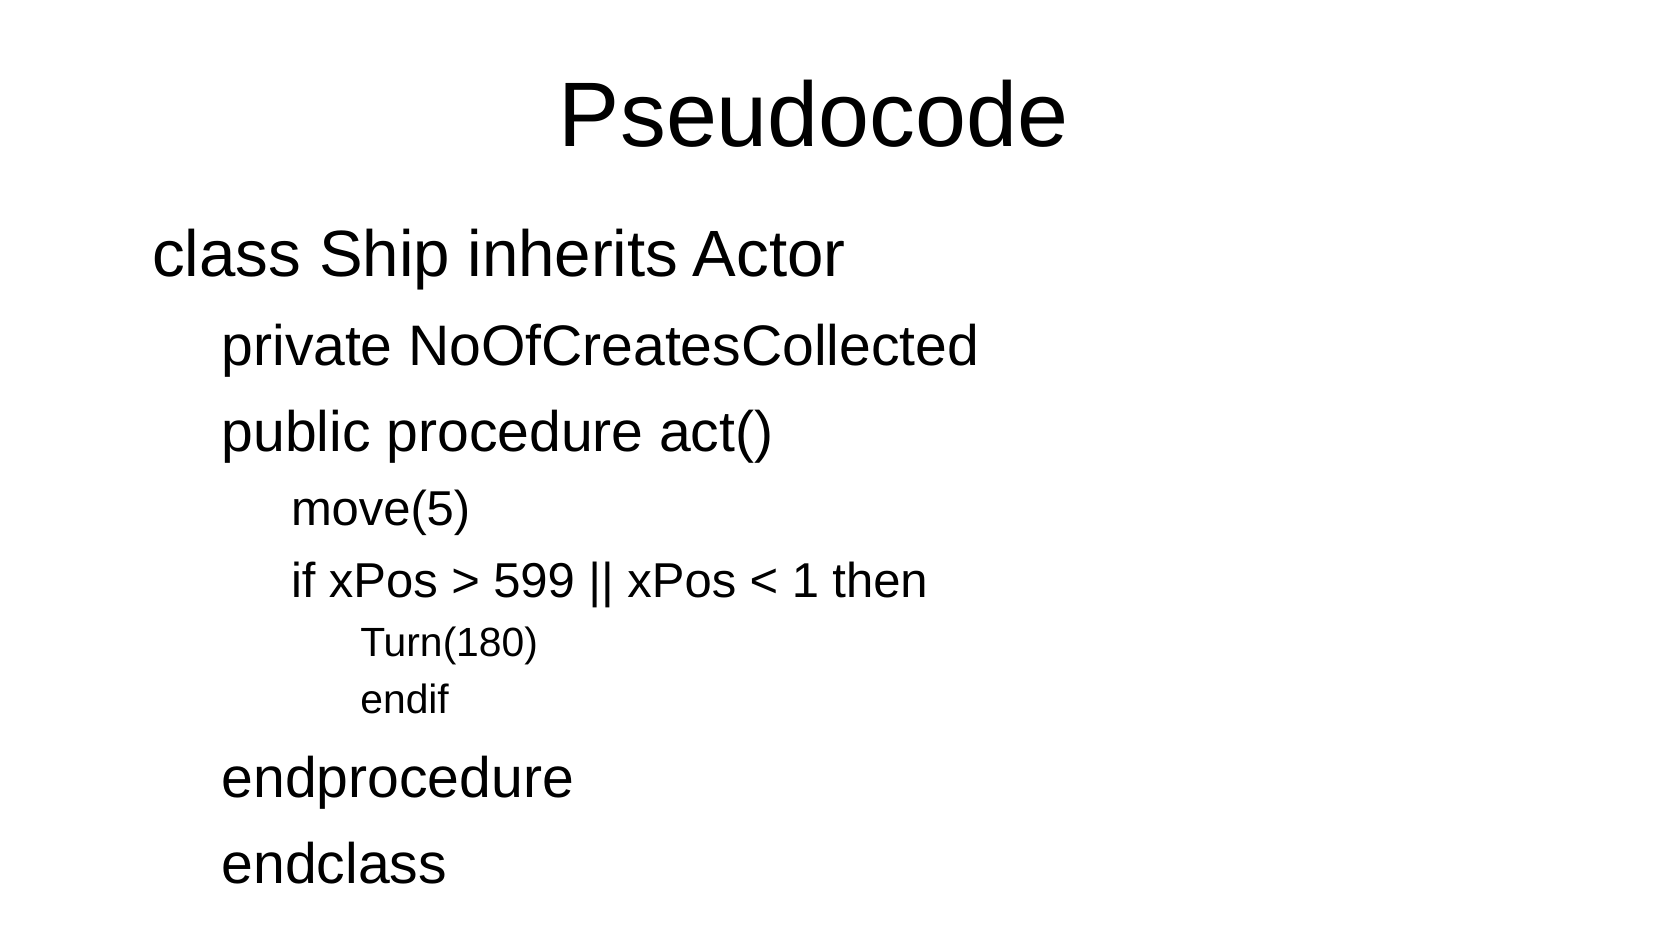

# Pseudocode
class Ship inherits Actor
private NoOfCreatesCollected
public procedure act()
move(5)
if xPos > 599 || xPos < 1 then
Turn(180)
endif
endprocedure
endclass